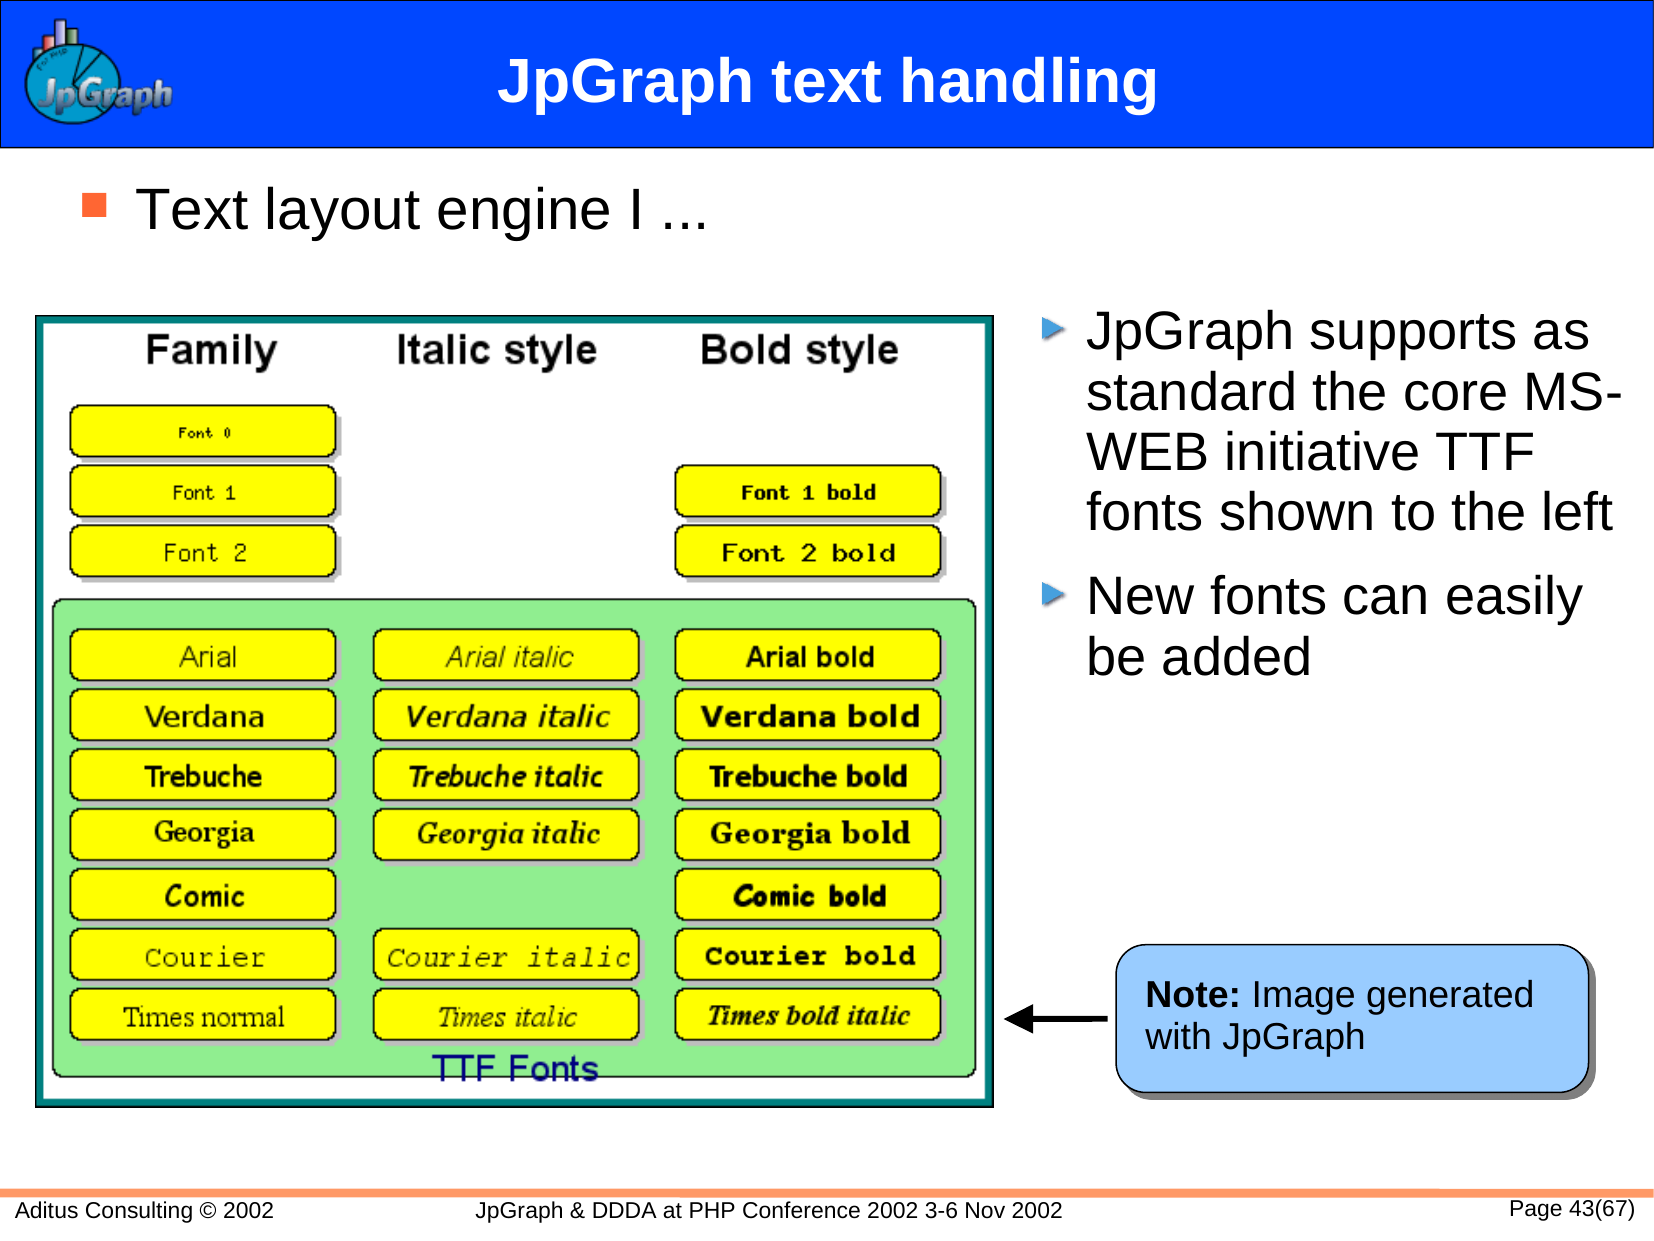

# JpGraph text handling
Text layout engine I ...
JpGraph supports as standard the core MS-WEB initiative TTF fonts shown to the left
New fonts can easily be added
Note: Image generated with JpGraph